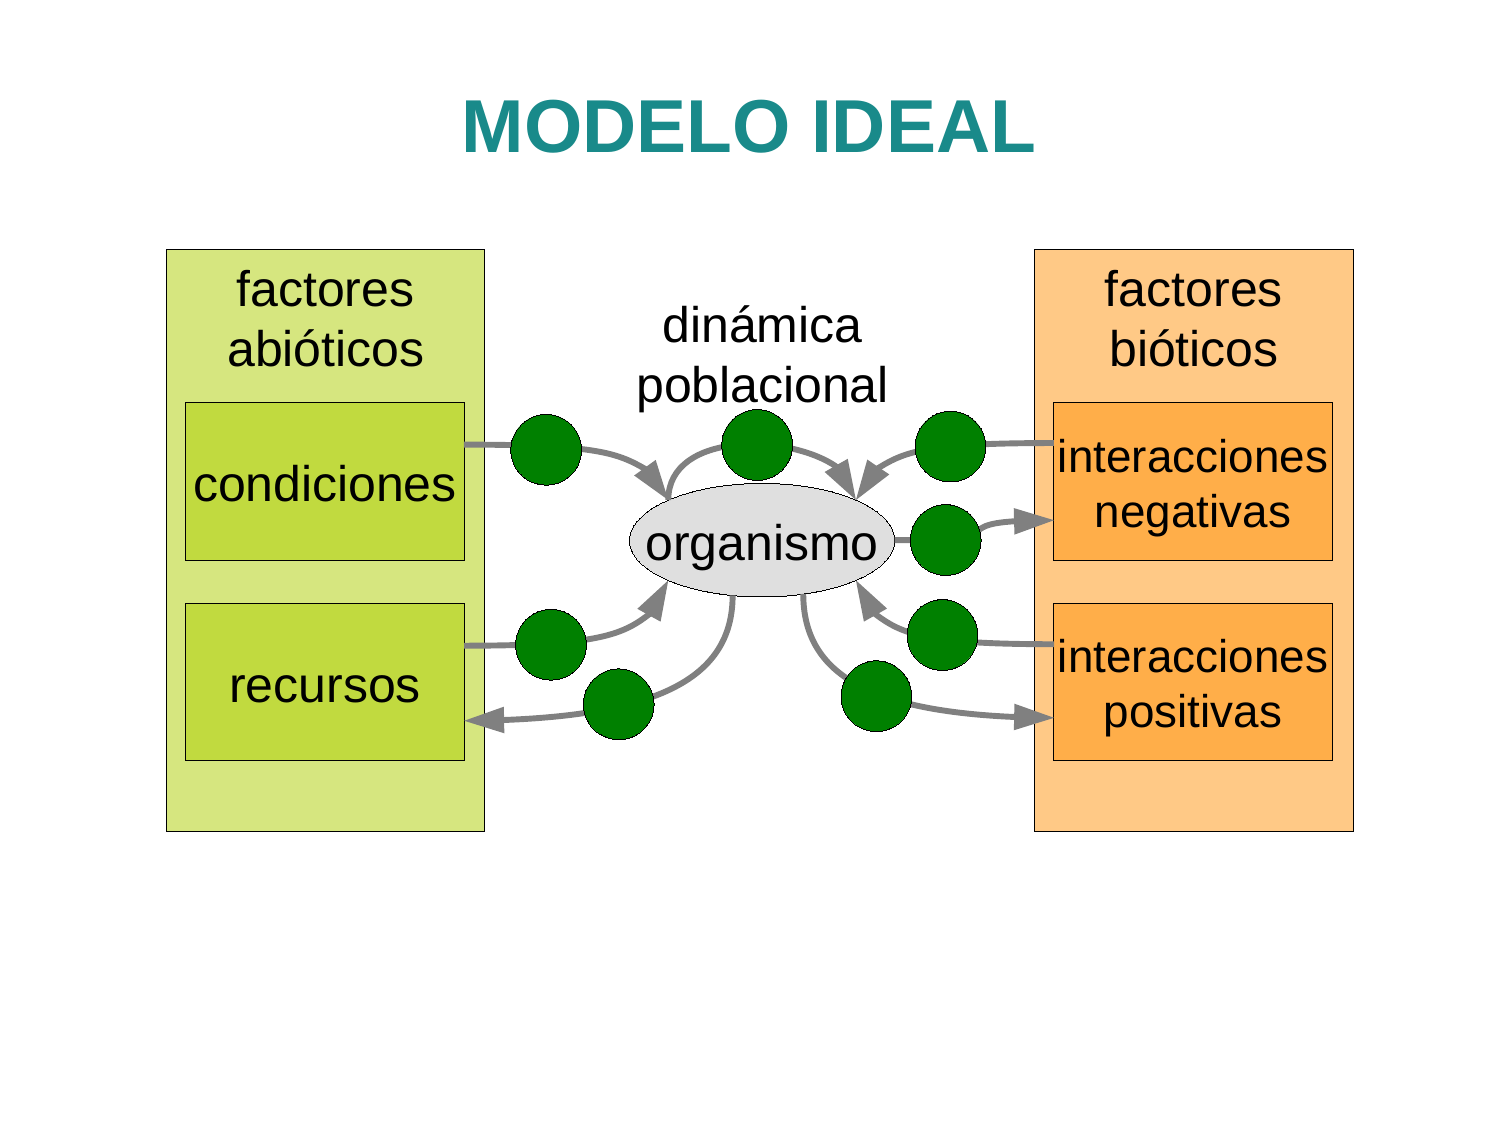

# MODELO IDEAL
factores
abióticos
factores
bióticos
dinámica
poblacional
condiciones
interacciones
negativas
organismo
recursos
interacciones
positivas